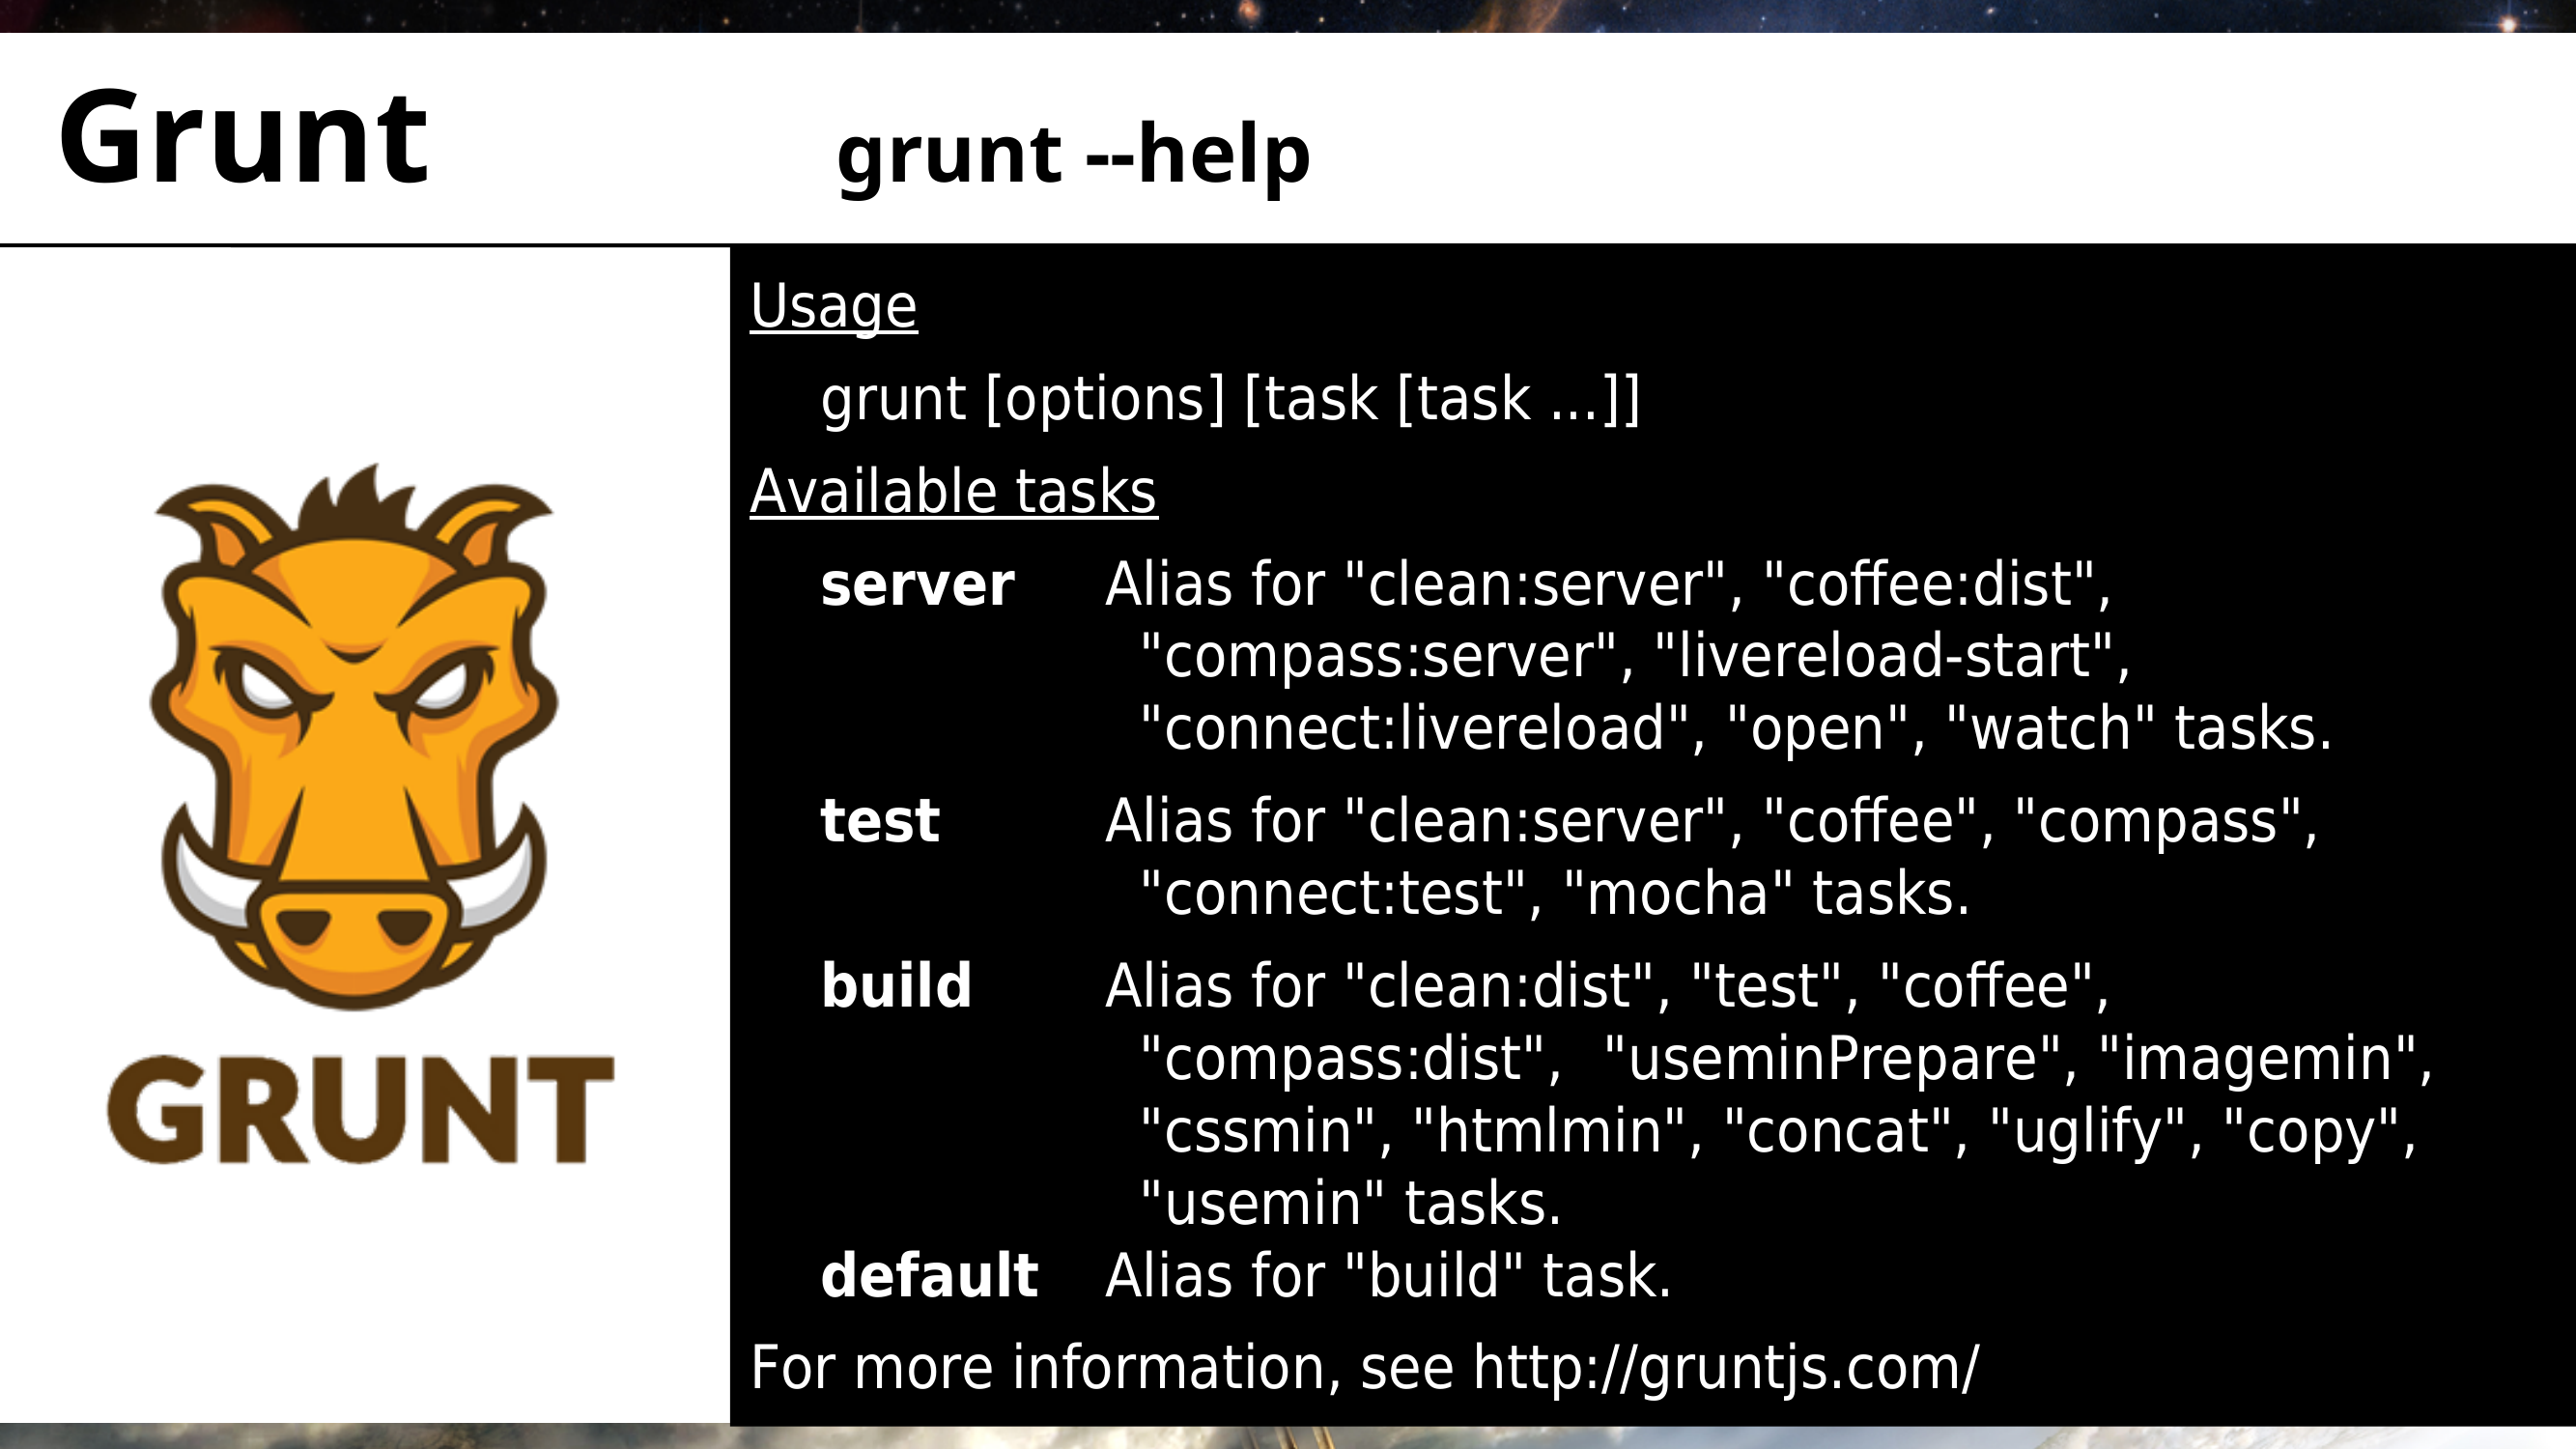

Grunt						grunt --help
Usage
	grunt [options] [task [task ...]]
Available tasks
	server		Alias for "clean:server", "coffee:dist",
					 "compass:server", "livereload-start",
					 "connect:livereload", "open", "watch" tasks.
	test			Alias for "clean:server", "coffee", "compass",
					 "connect:test", "mocha" tasks.
	build		Alias for "clean:dist", "test", "coffee",
					 "compass:dist", 	"useminPrepare", "imagemin",
					 "cssmin", "htmlmin", "concat", "uglify", "copy",
					 "usemin" tasks.
	default	Alias for "build" task.
For more information, see http://gruntjs.com/